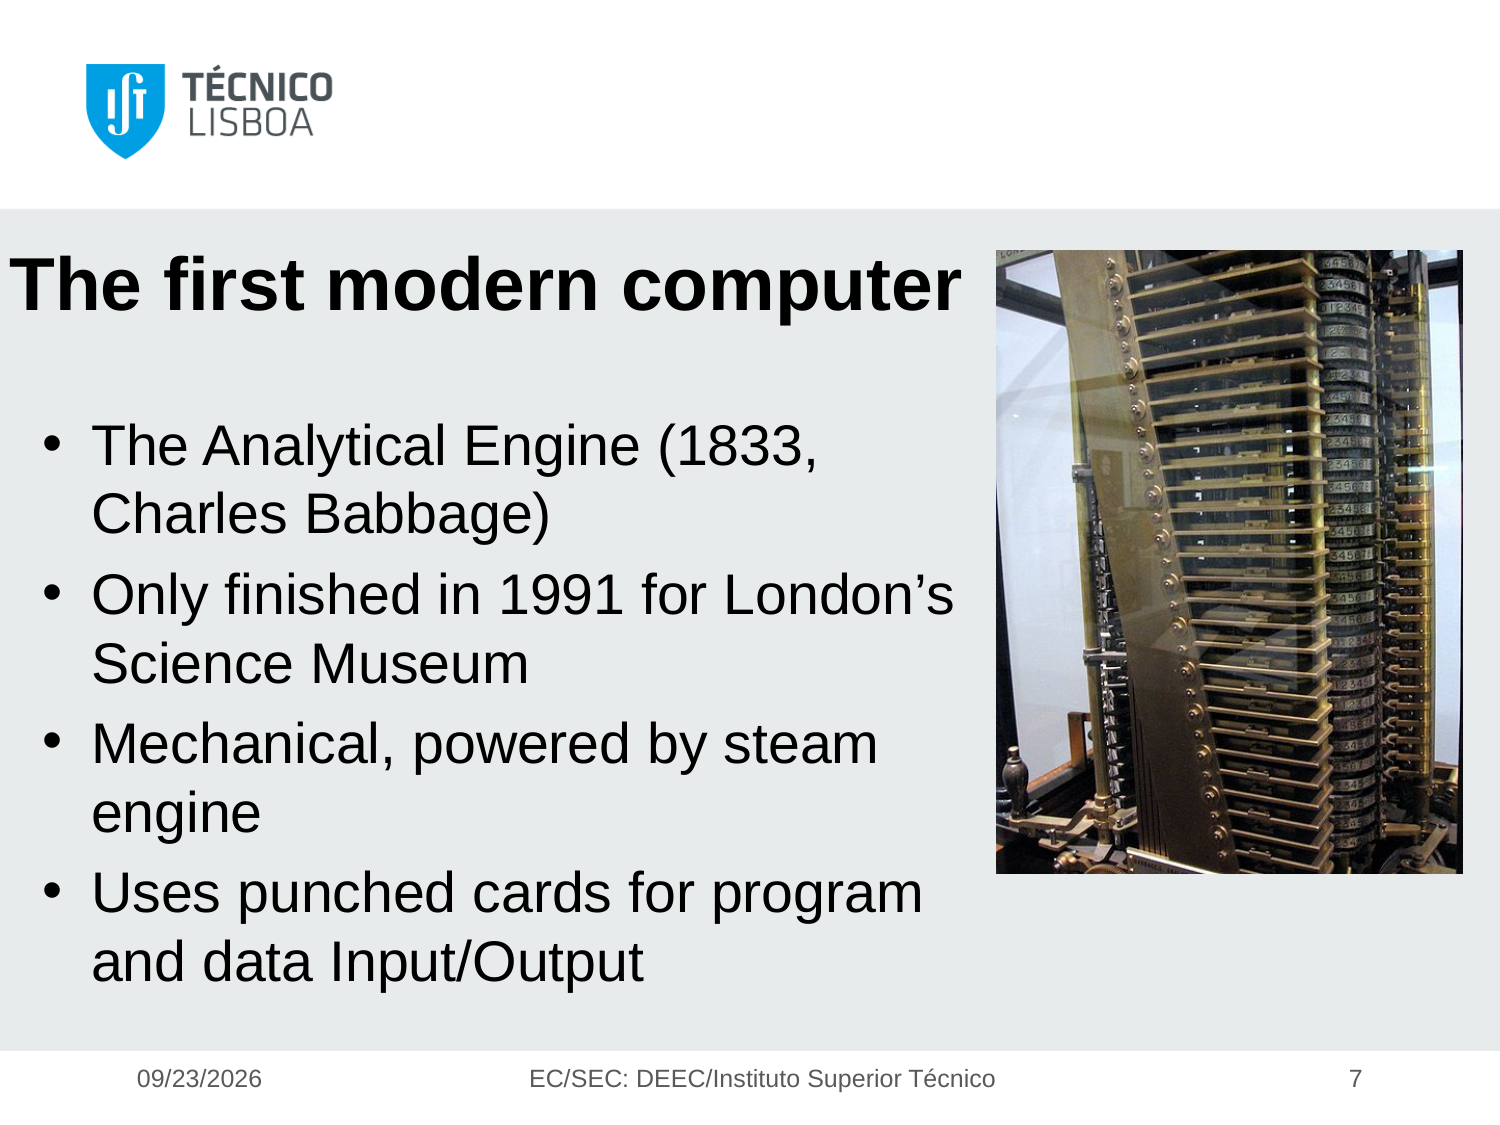

# The first modern computer
The Analytical Engine (1833, Charles Babbage)
Only finished in 1991 for London’s Science Museum
Mechanical, powered by steam engine
Uses punched cards for program and data Input/Output
EC/SEC: DEEC/Instituto Superior Técnico